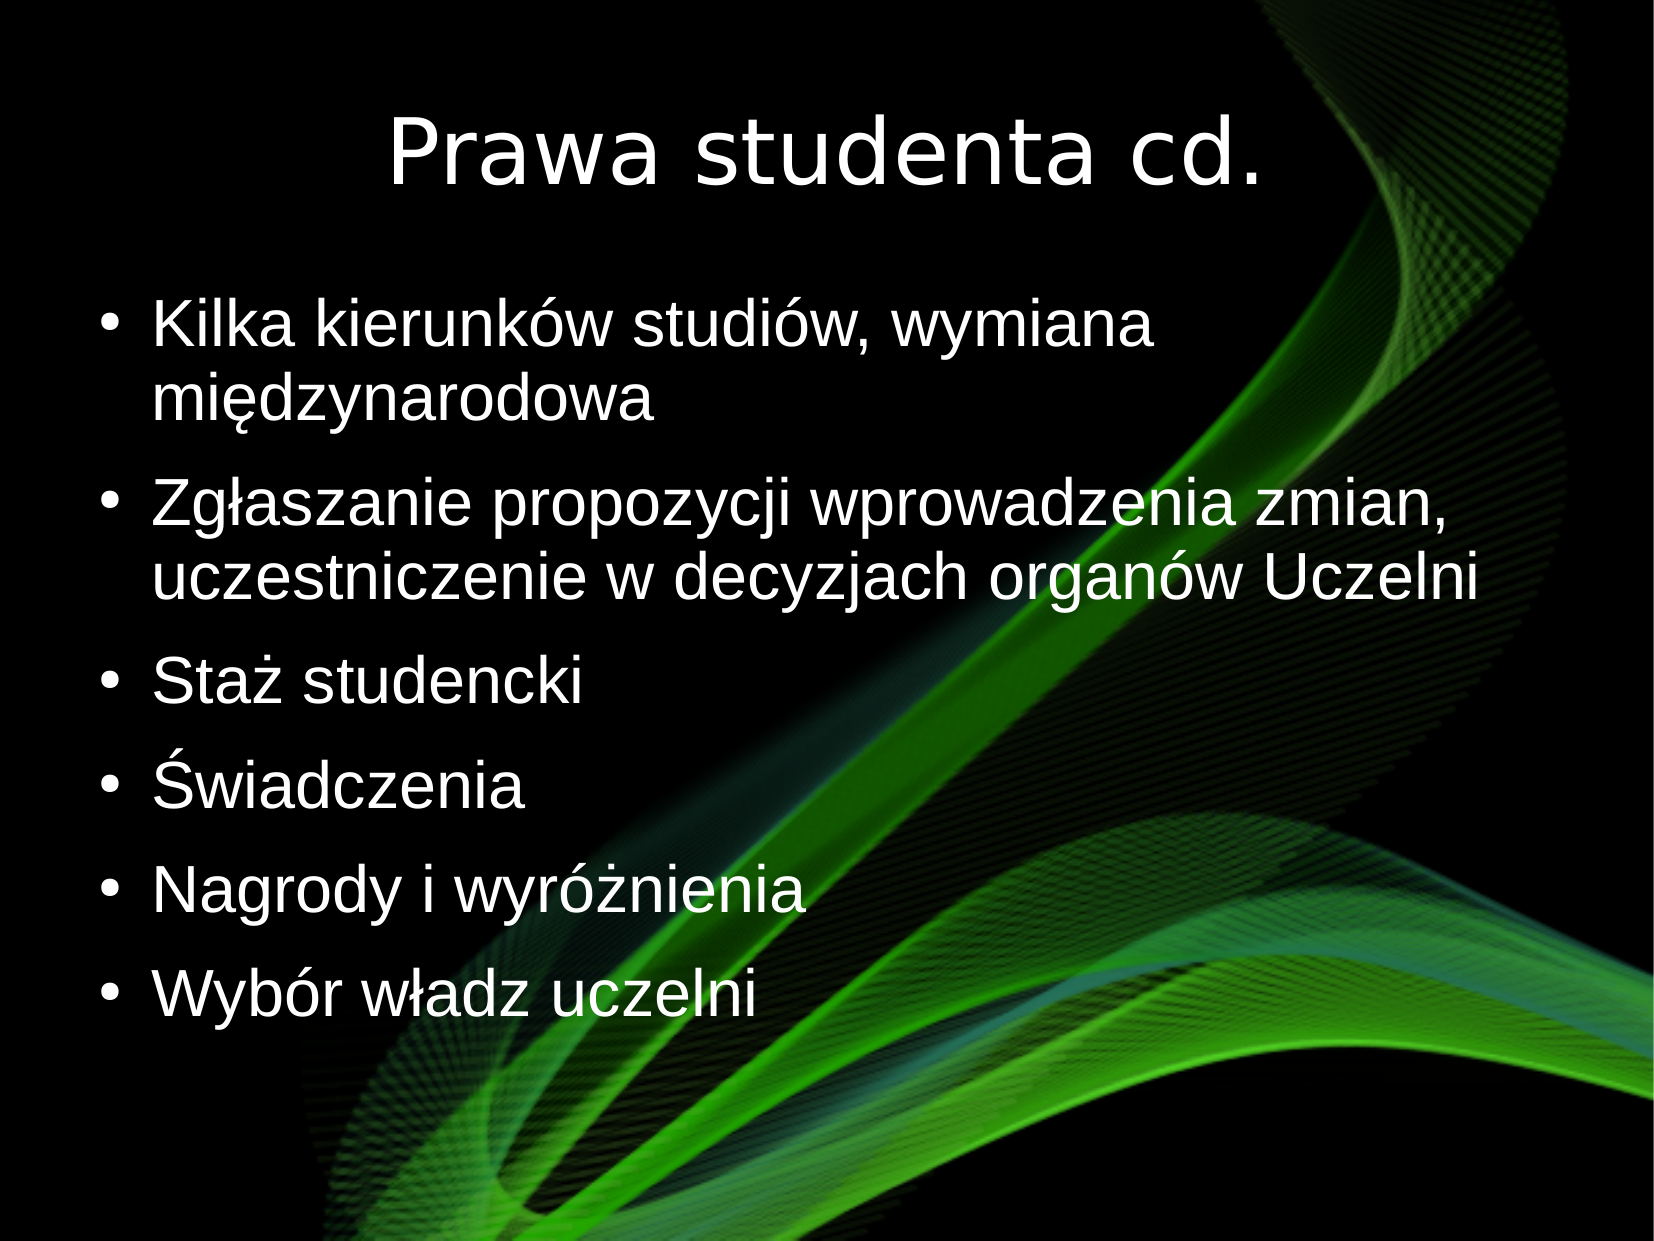

# Prawa studenta cd.
Kilka kierunków studiów, wymiana międzynarodowa
Zgłaszanie propozycji wprowadzenia zmian, uczestniczenie w decyzjach organów Uczelni
Staż studencki
Świadczenia
Nagrody i wyróżnienia
Wybór władz uczelni